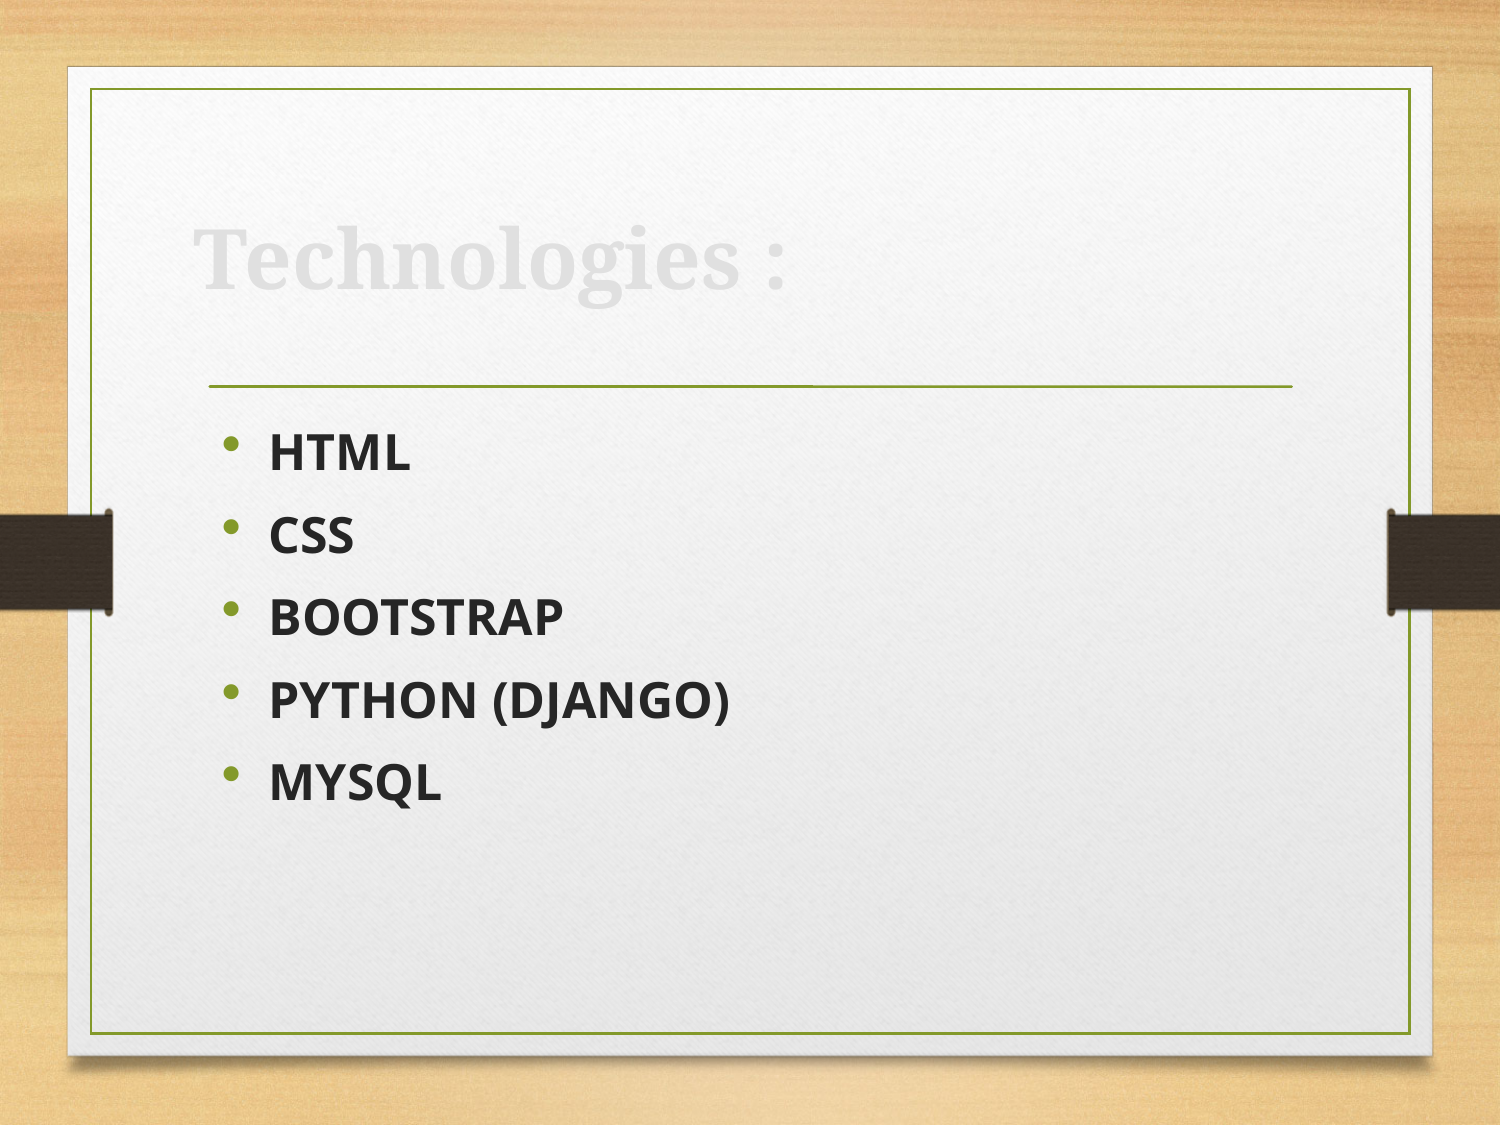

# Technologies :
HTML
CSS
BOOTSTRAP
PYTHON (DJANGO)
MYSQL